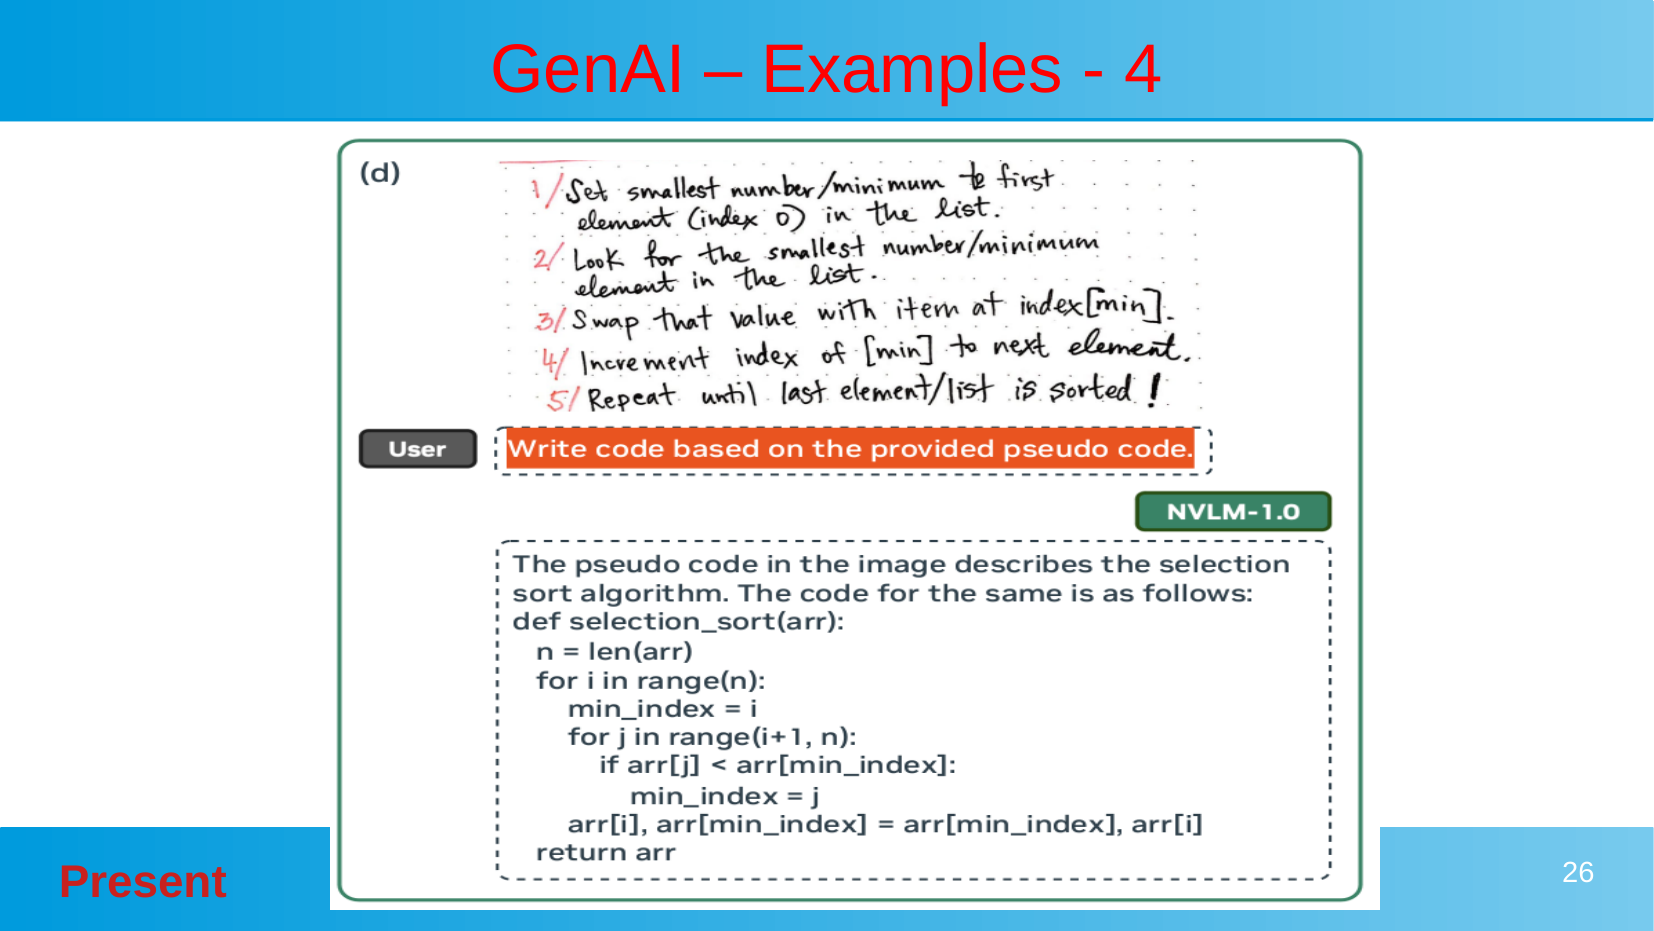

# GenAI – Examples - 4
26